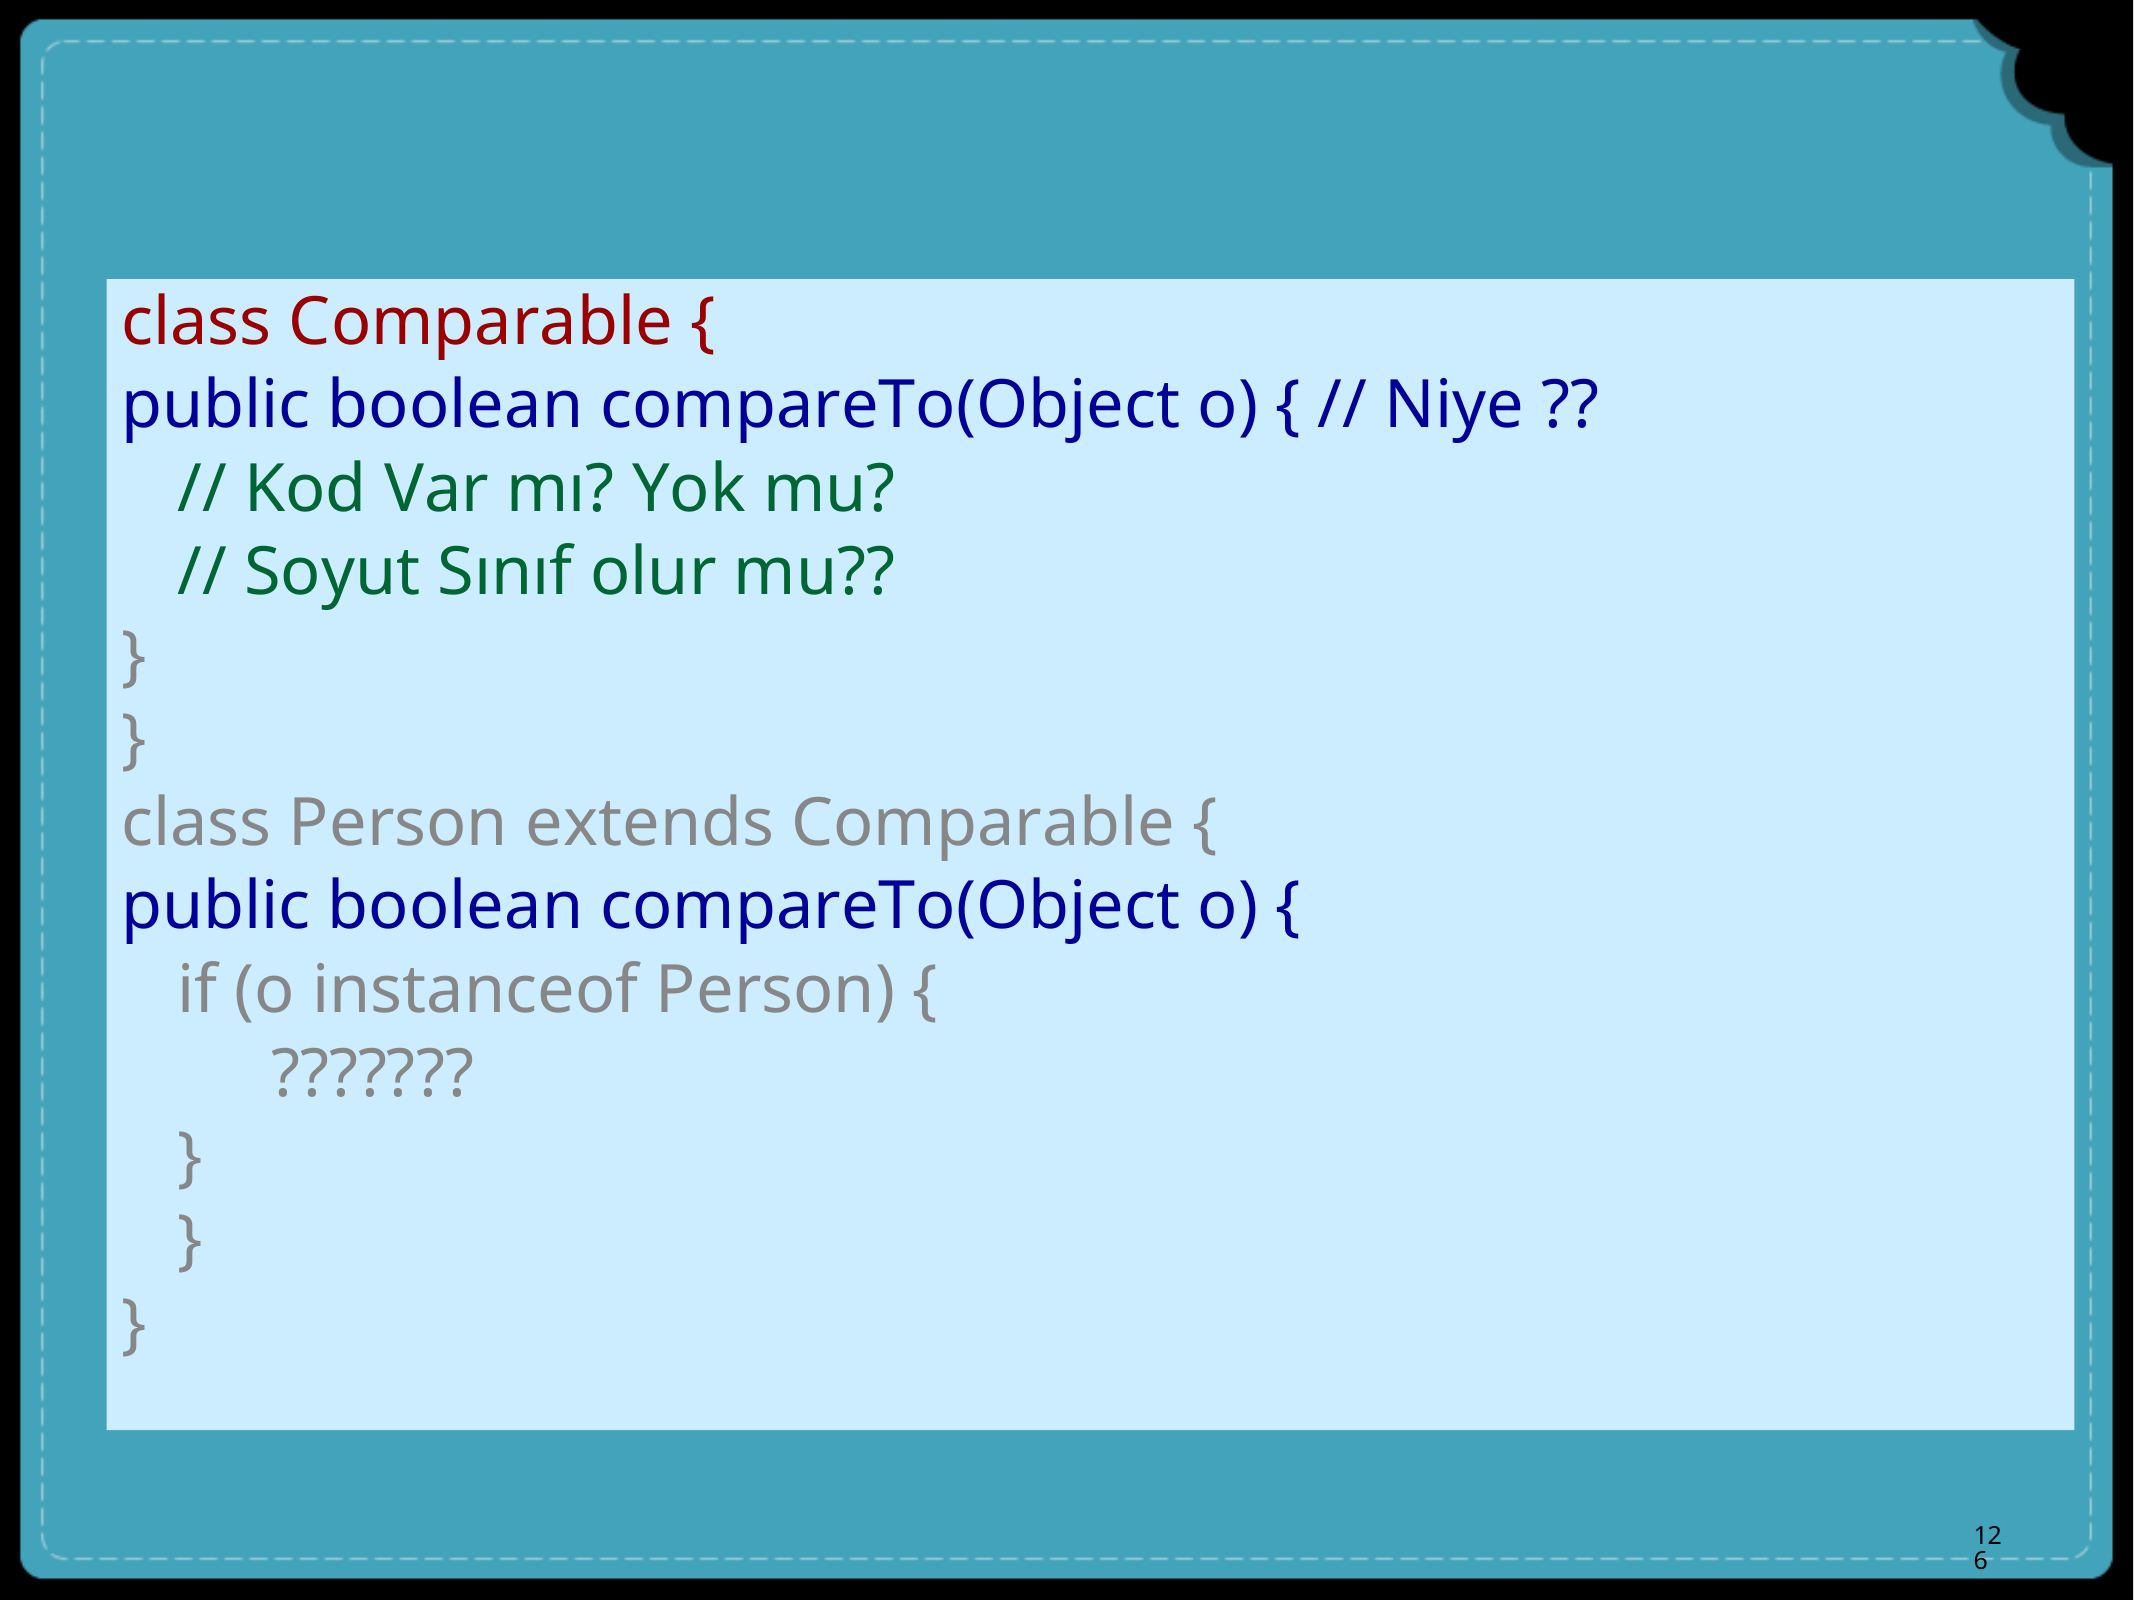

#
class Comparable {
public boolean compareTo(Object o) { // Niye ??
	// Kod Var mı? Yok mu?
	// Soyut Sınıf olur mu??
}
}
class Person extends Comparable {
public boolean compareTo(Object o) {
	if (o instanceof Person) {
		???????
	}
	}
}
126